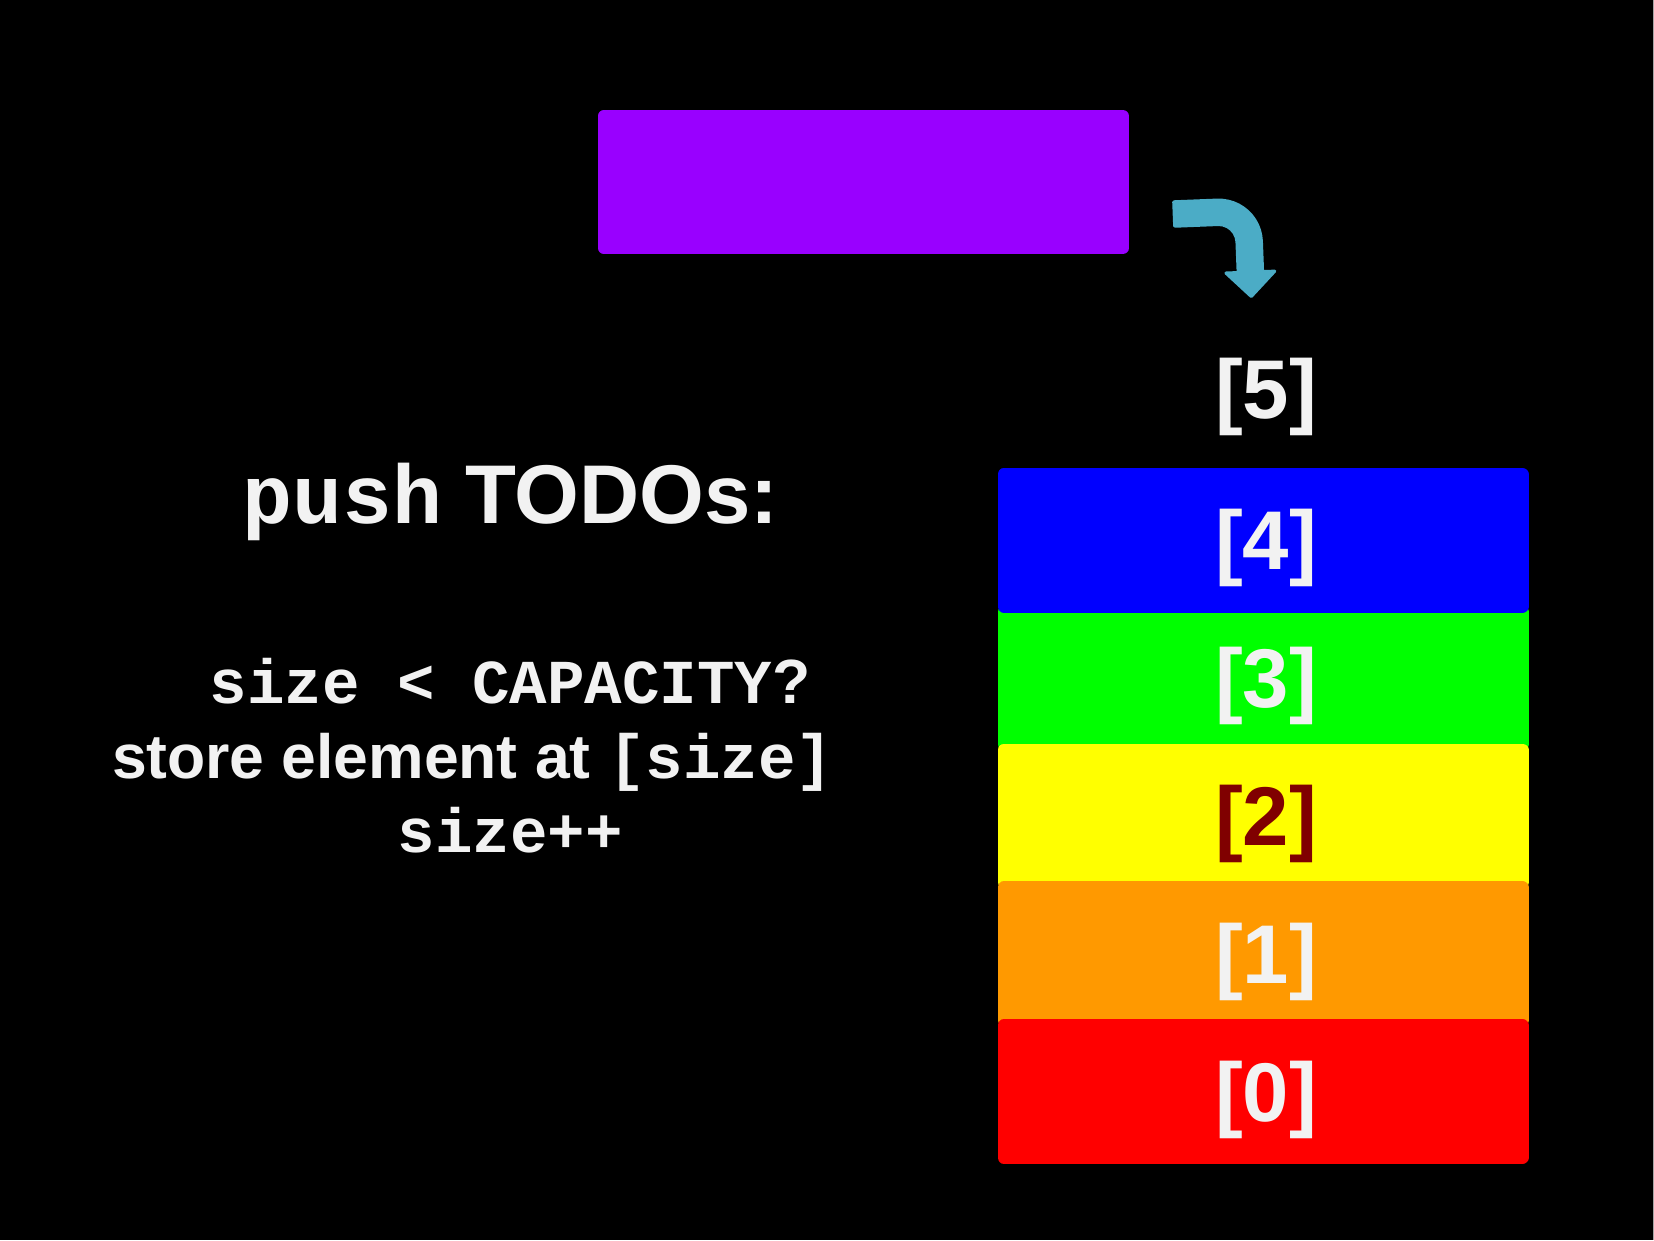

[5]
push TODOs:
size < CAPACITY?
store element at [size]
size++
[4]
[3]
[2]
[1]
[0]